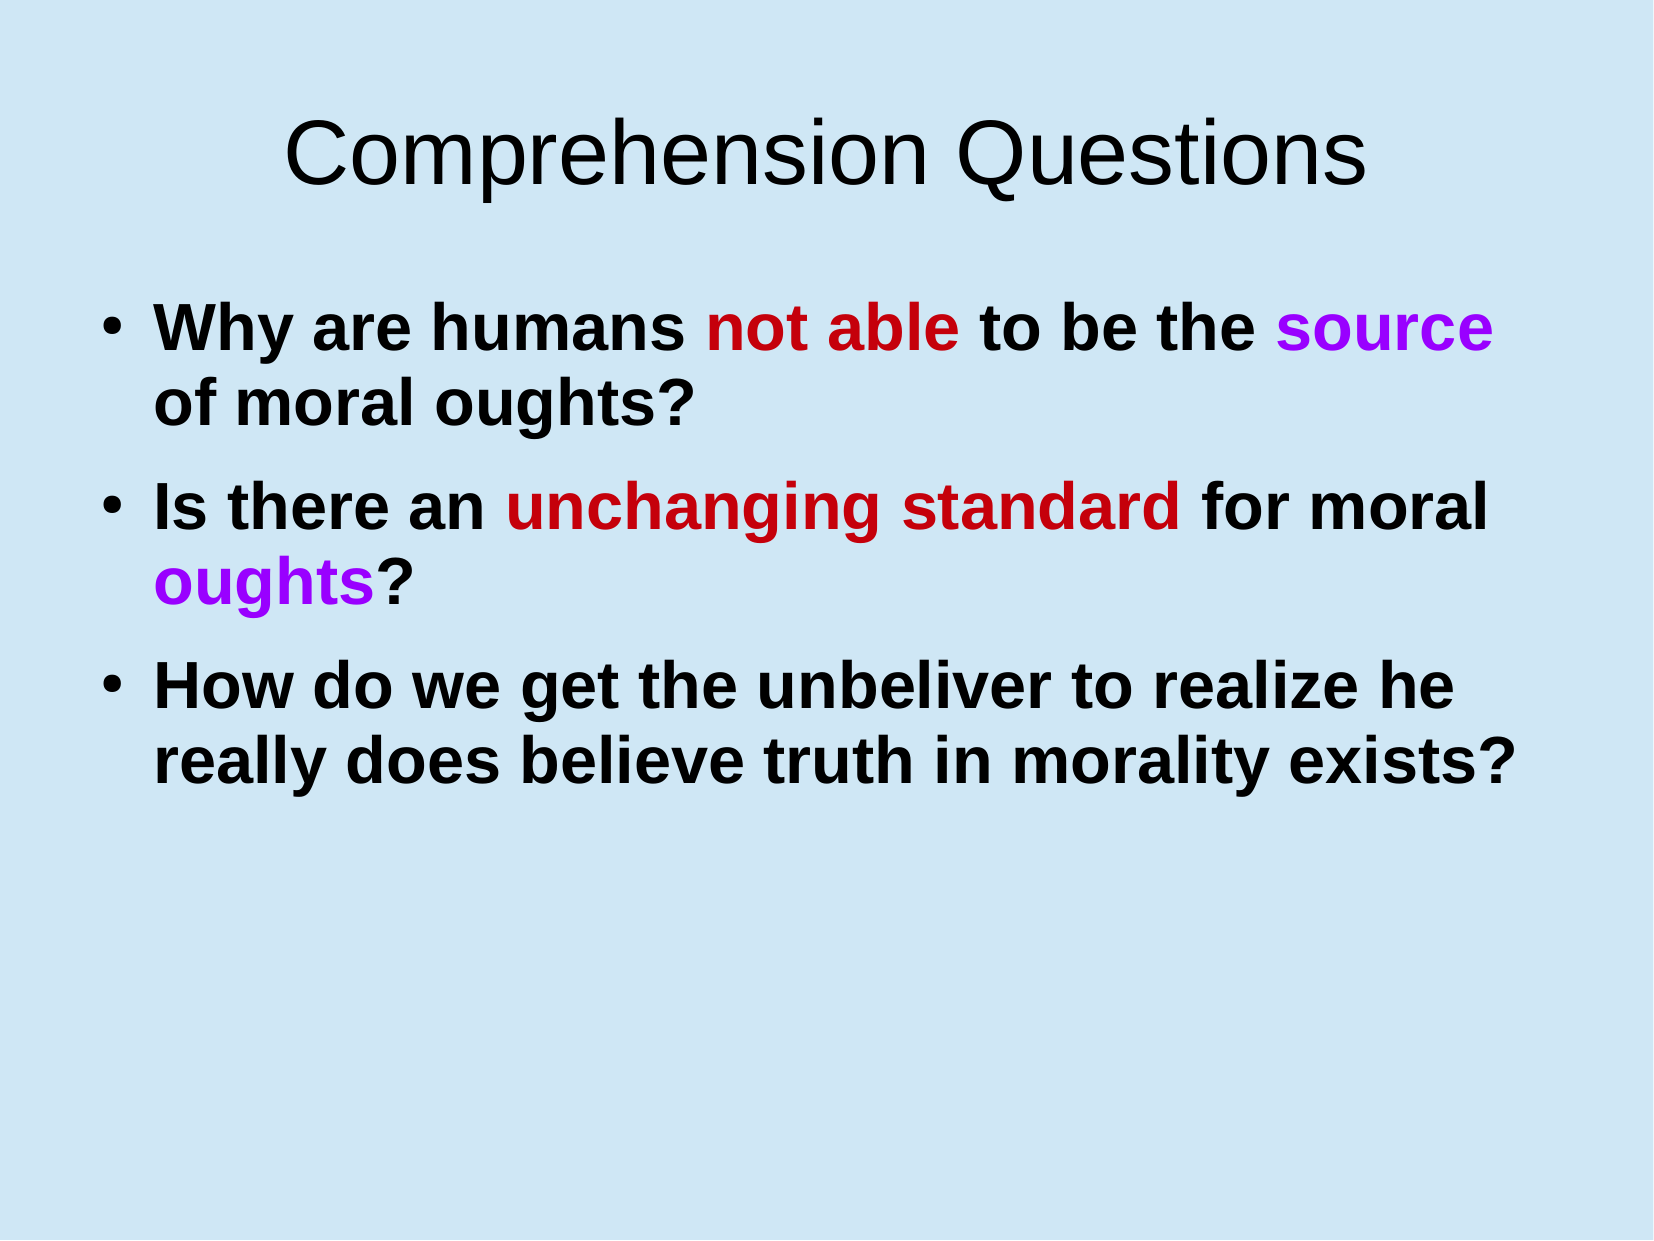

# Comprehension Questions
Why are humans not able to be the source of moral oughts?
Is there an unchanging standard for moral oughts?
How do we get the unbeliver to realize he really does believe truth in morality exists?